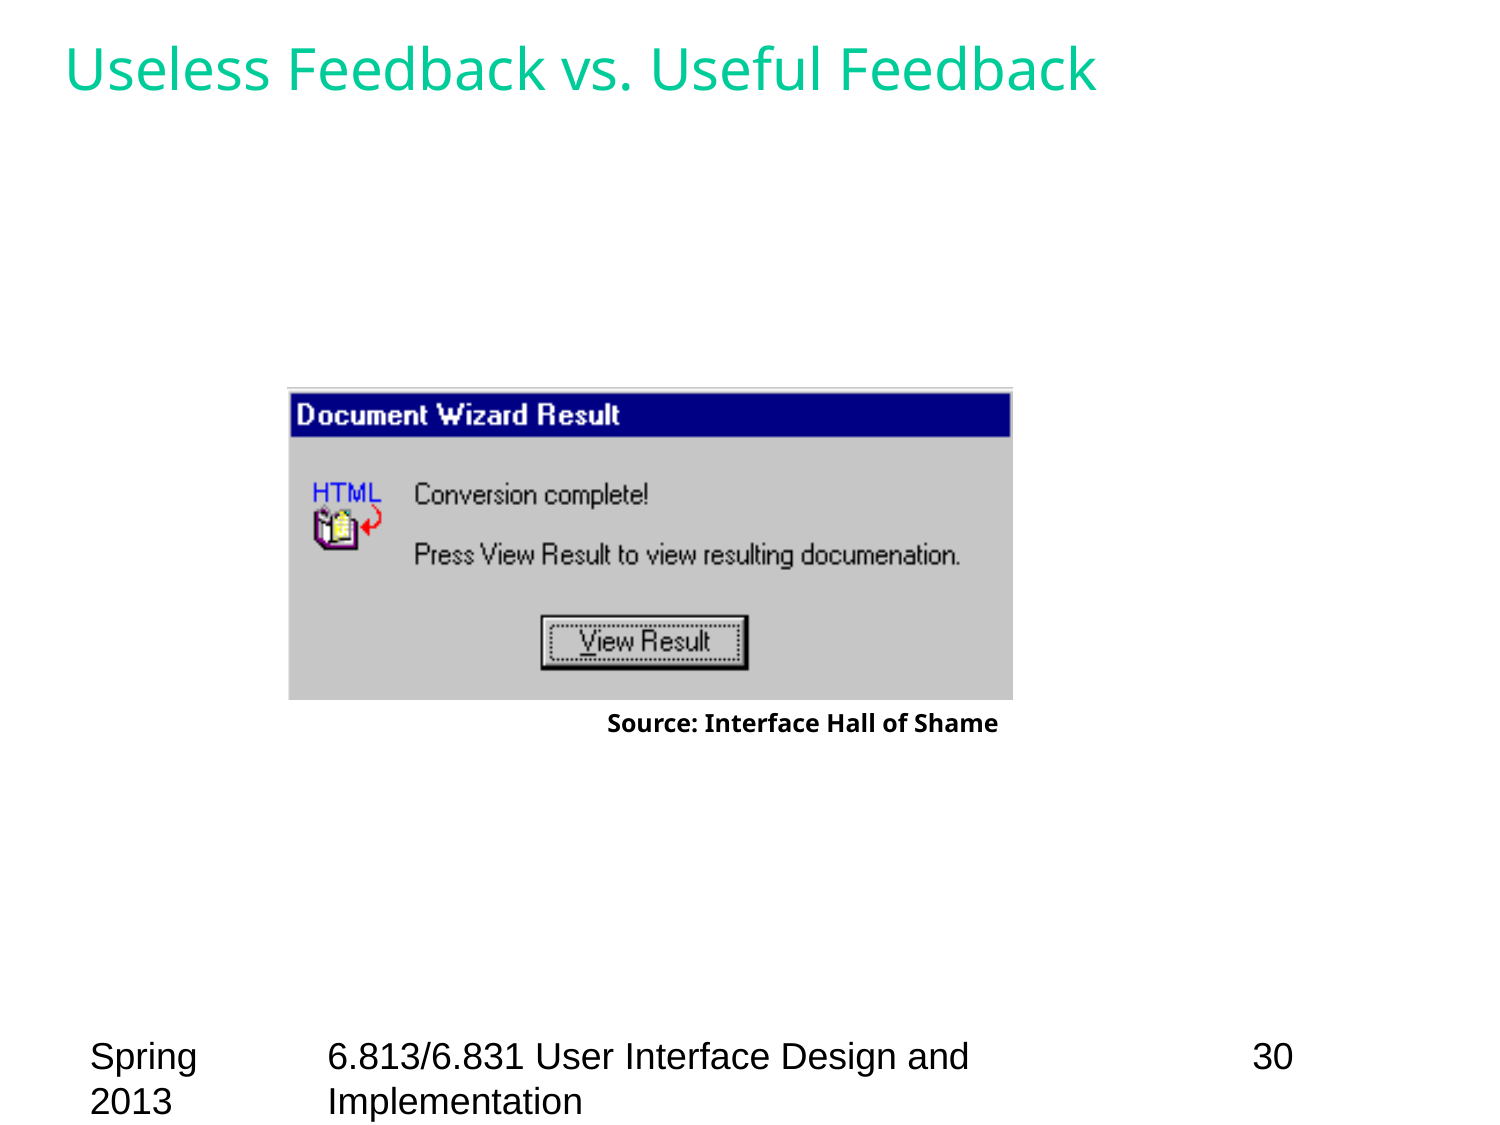

# Useless Feedback vs. Useful Feedback
Source: Interface Hall of Shame
Spring 2013
6.813/6.831 User Interface Design and Implementation